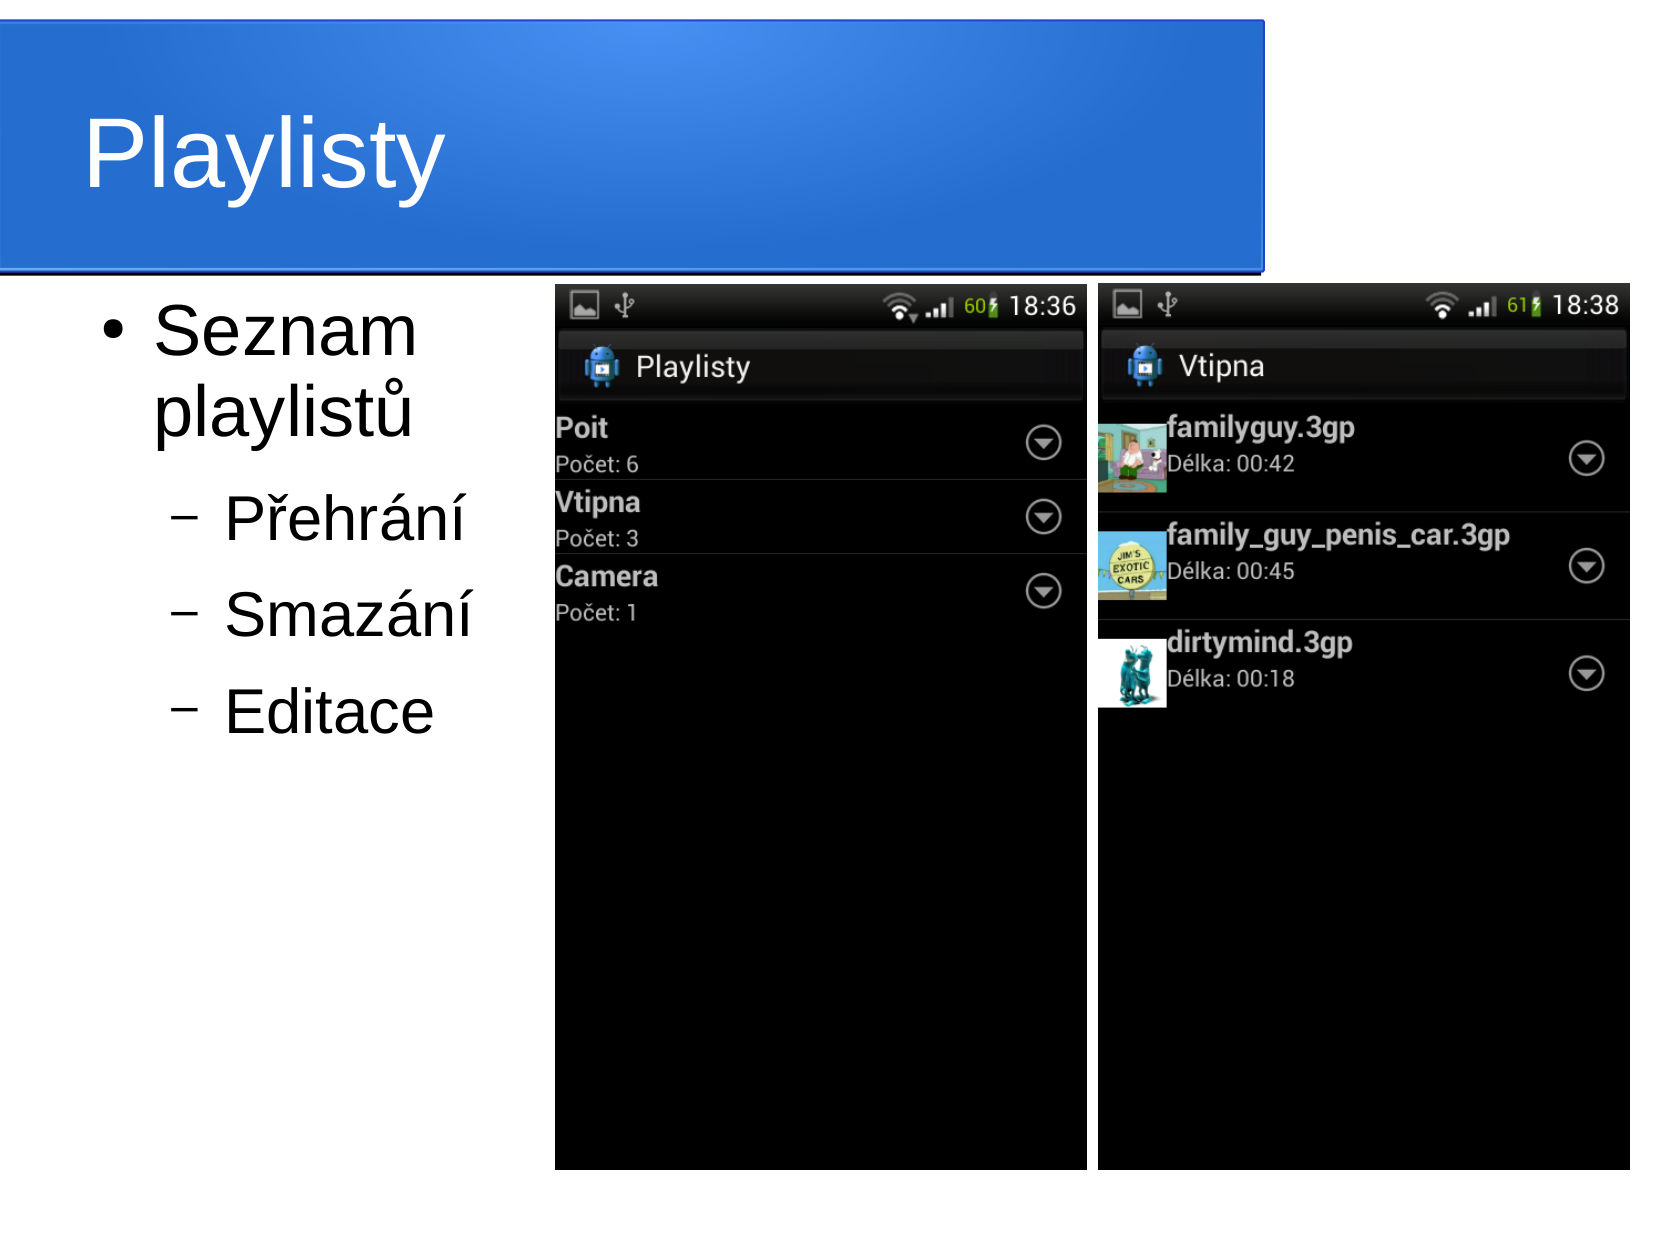

# Playlisty
Seznam playlistů
Přehrání
Smazání
Editace